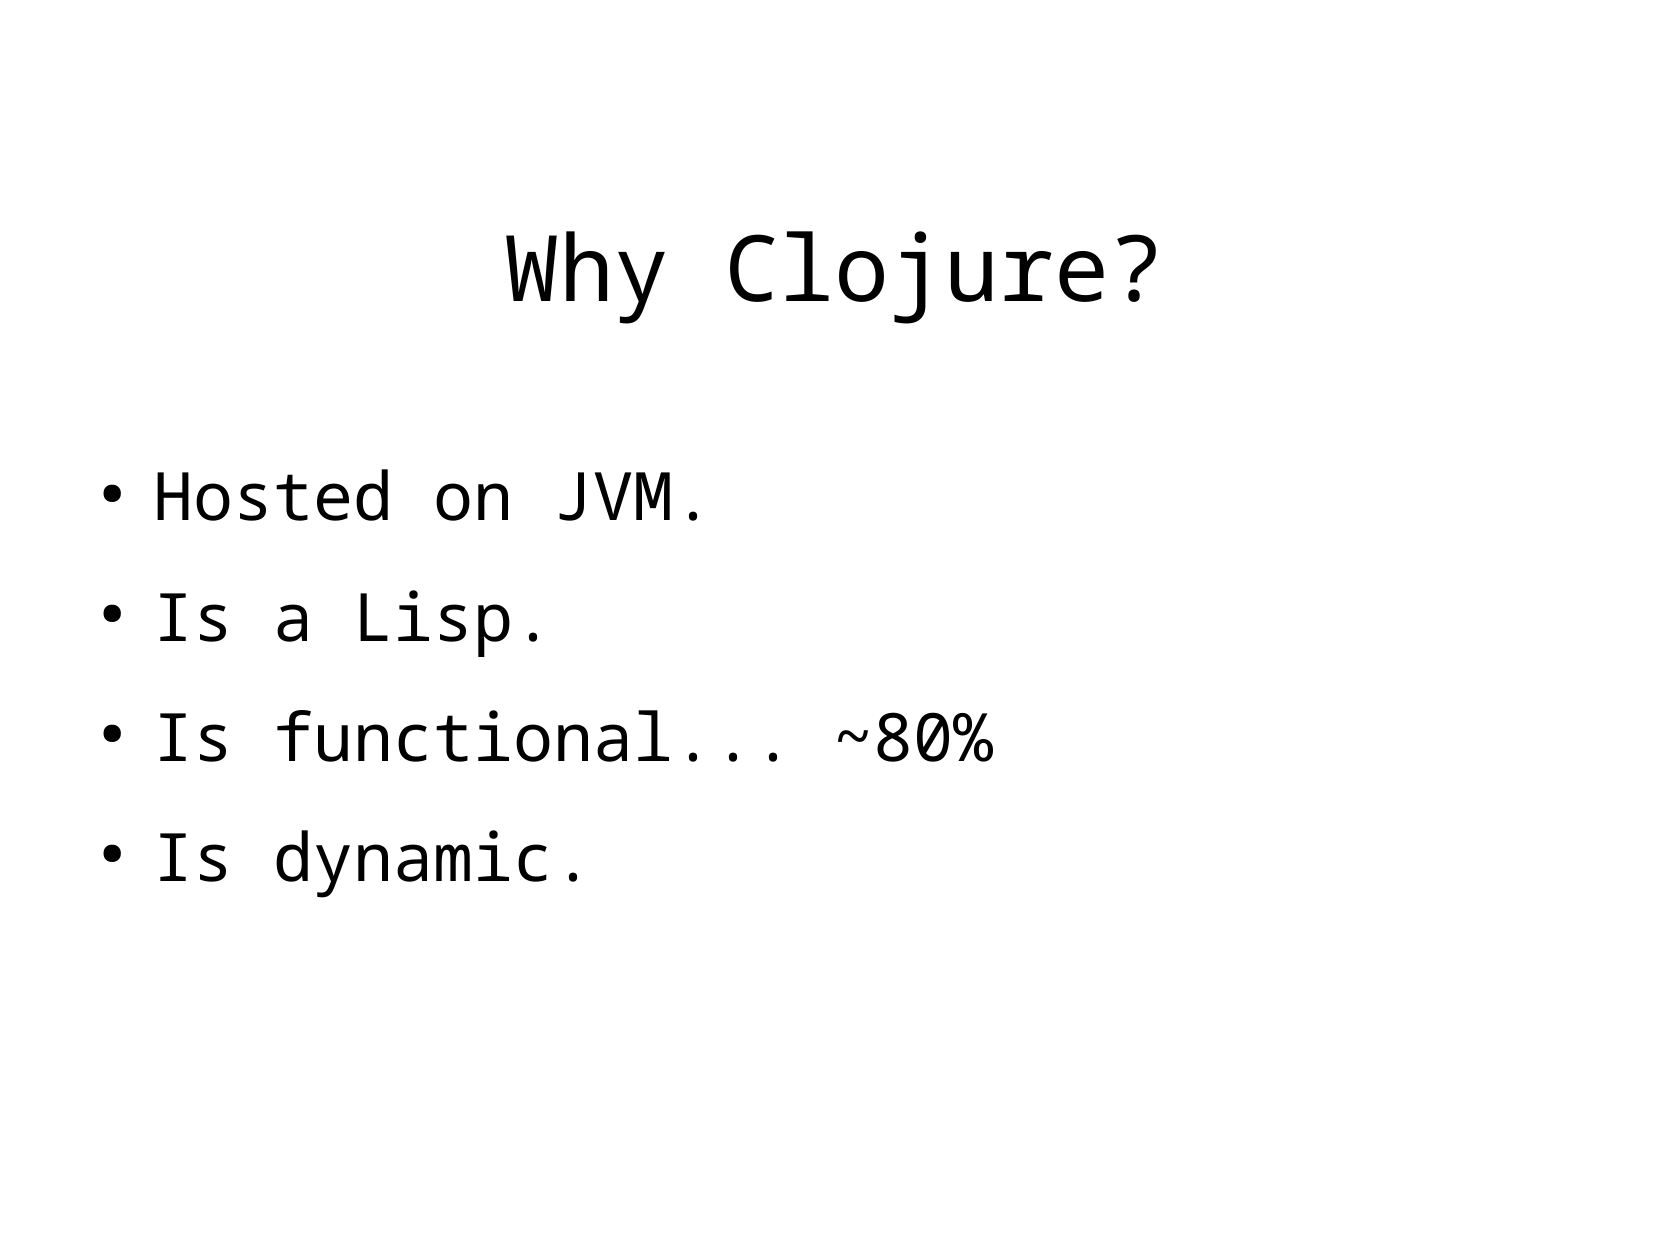

Why Clojure?
# Hosted on JVM.
Is a Lisp.
Is functional... ~80%
Is dynamic.